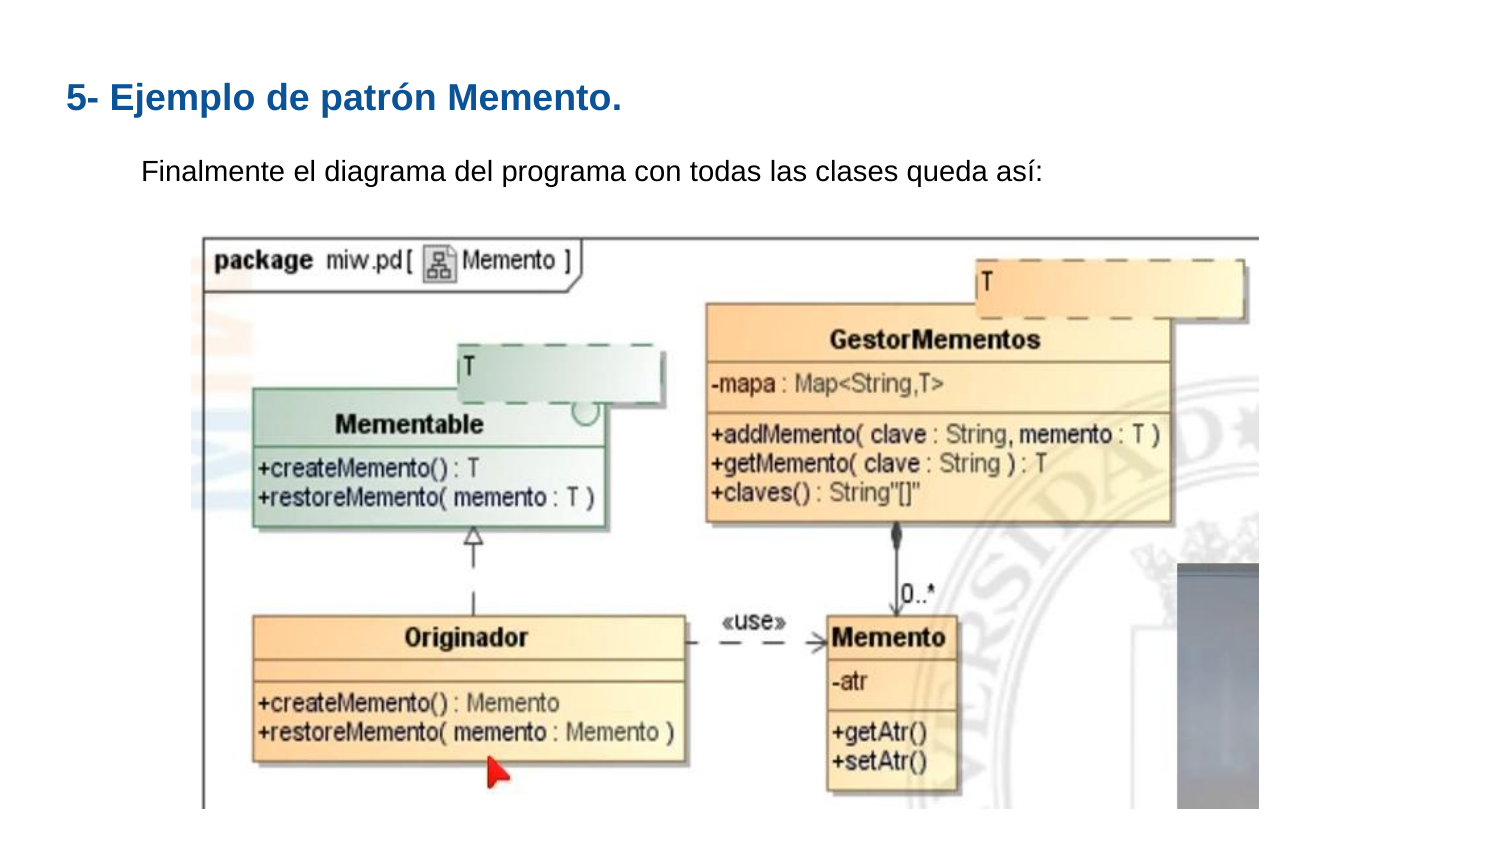

# 5- Ejemplo de patrón Memento.
Finalmente el diagrama del programa con todas las clases queda así: